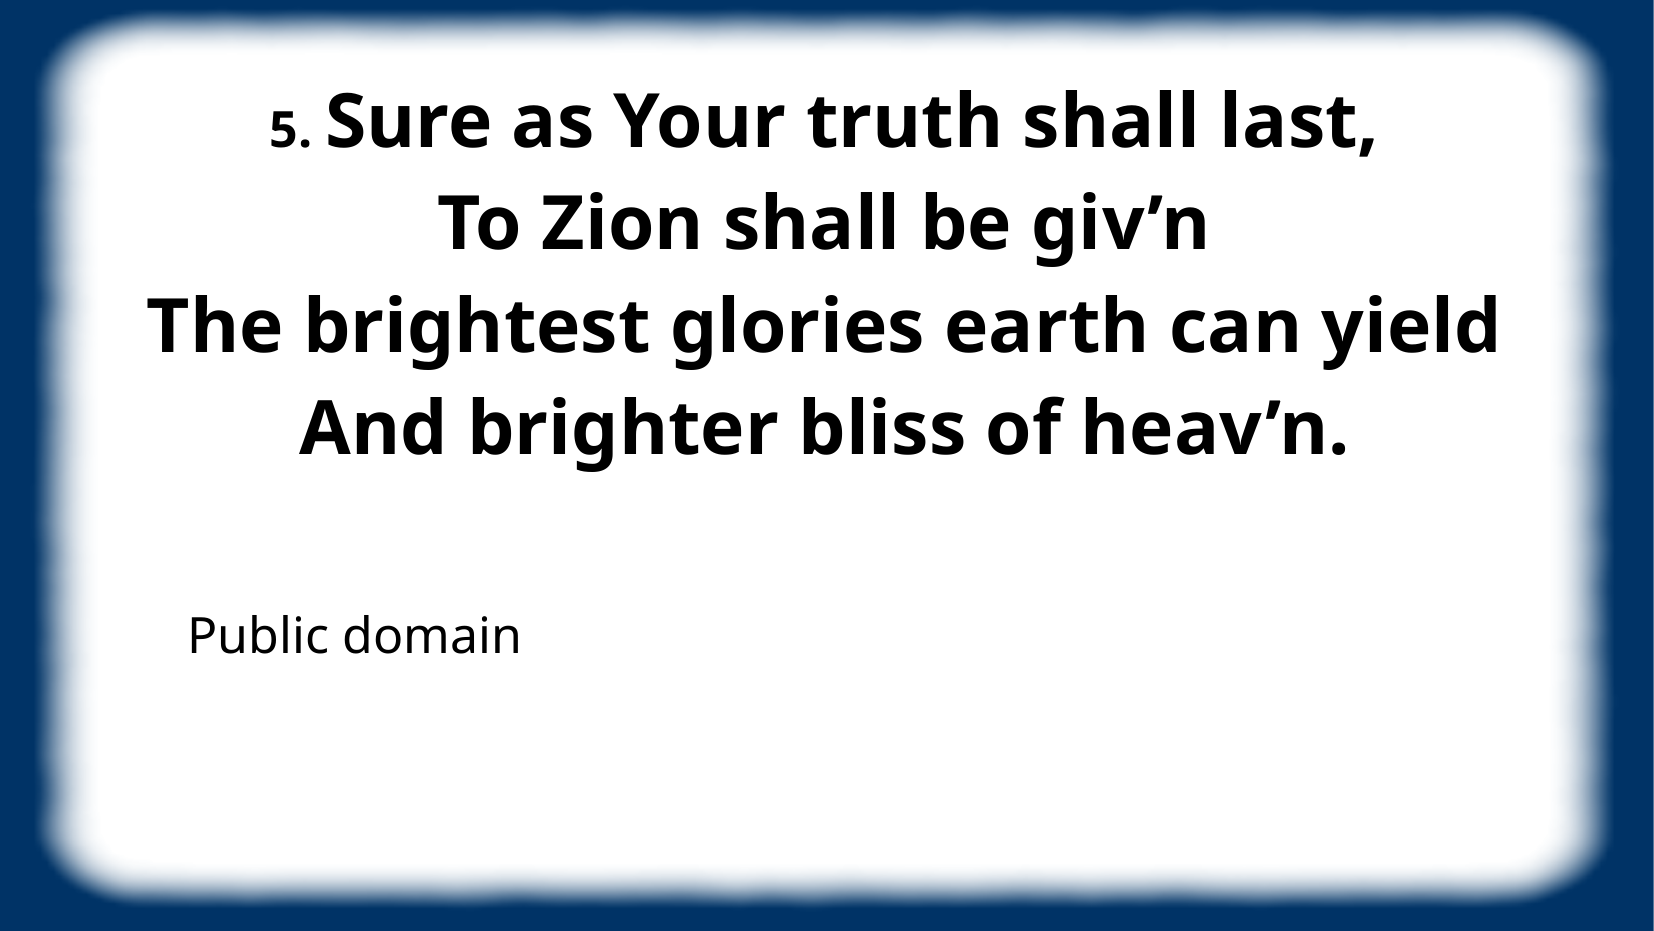

5. Sure as Your truth shall last,
To Zion shall be giv’n
The brightest glories earth can yield
And brighter bliss of heav’n.
 Public domain